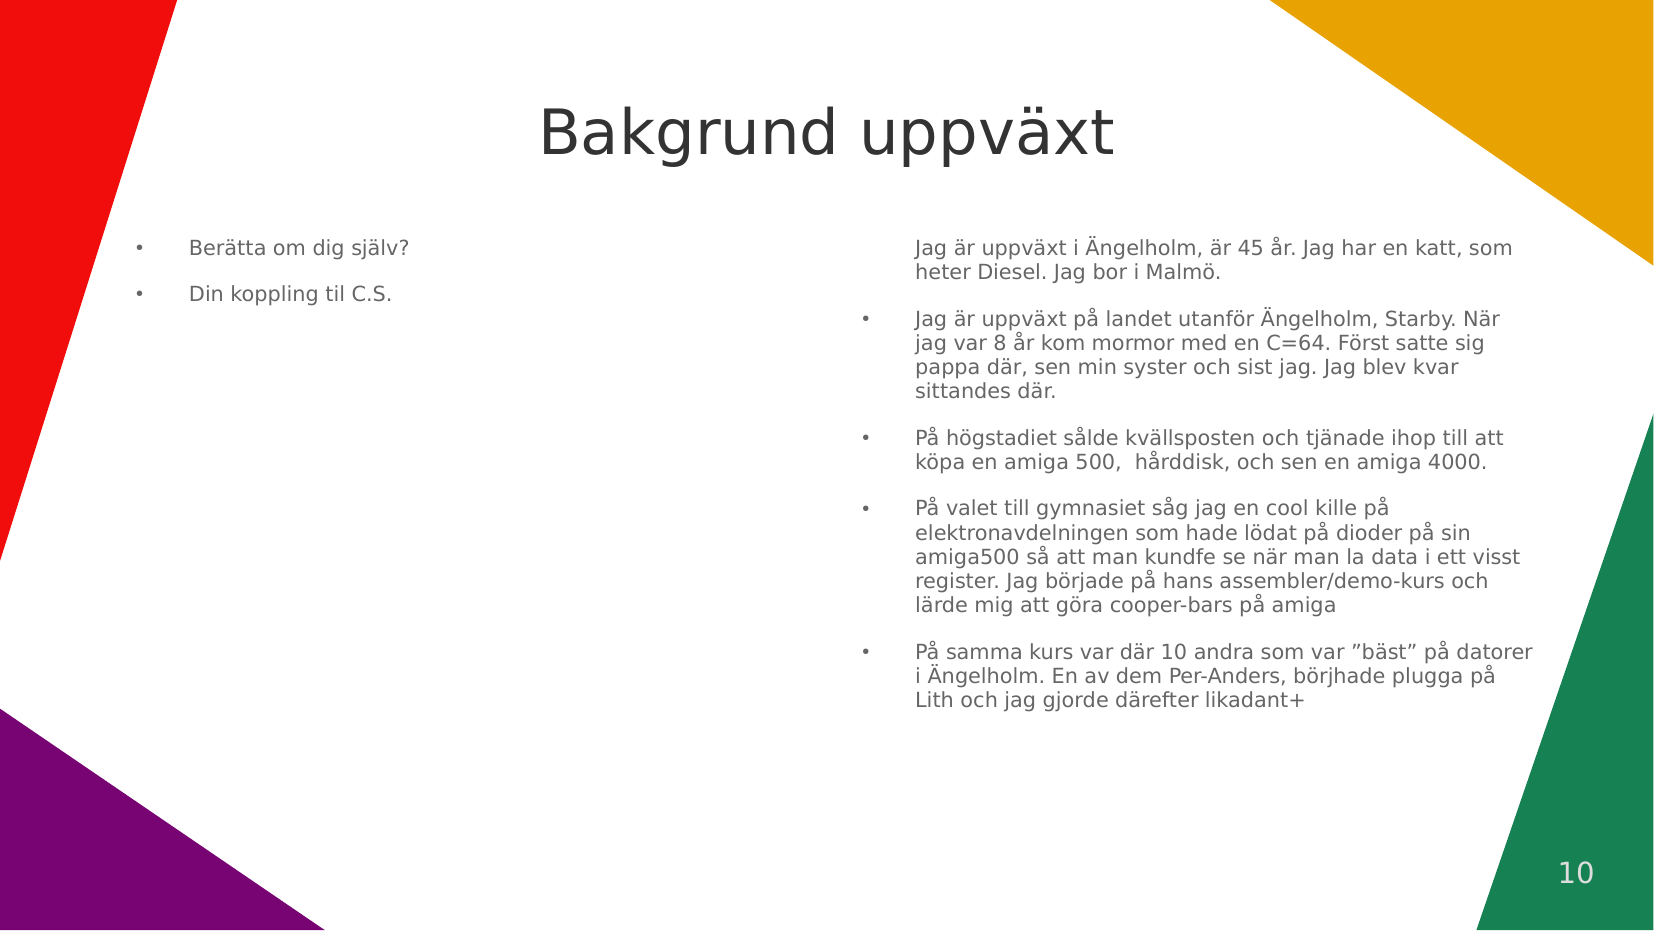

Bakgrund uppväxt
# Berätta om dig själv?
Din koppling til C.S.
Jag är uppväxt i Ängelholm, är 45 år. Jag har en katt, som heter Diesel. Jag bor i Malmö.
Jag är uppväxt på landet utanför Ängelholm, Starby. När jag var 8 år kom mormor med en C=64. Först satte sig pappa där, sen min syster och sist jag. Jag blev kvar sittandes där.
På högstadiet sålde kvällsposten och tjänade ihop till att köpa en amiga 500, hårddisk, och sen en amiga 4000.
På valet till gymnasiet såg jag en cool kille på elektronavdelningen som hade lödat på dioder på sin amiga500 så att man kundfe se när man la data i ett visst register. Jag började på hans assembler/demo-kurs och lärde mig att göra cooper-bars på amiga
På samma kurs var där 10 andra som var ”bäst” på datorer i Ängelholm. En av dem Per-Anders, börjhade plugga på Lith och jag gjorde därefter likadant+
10